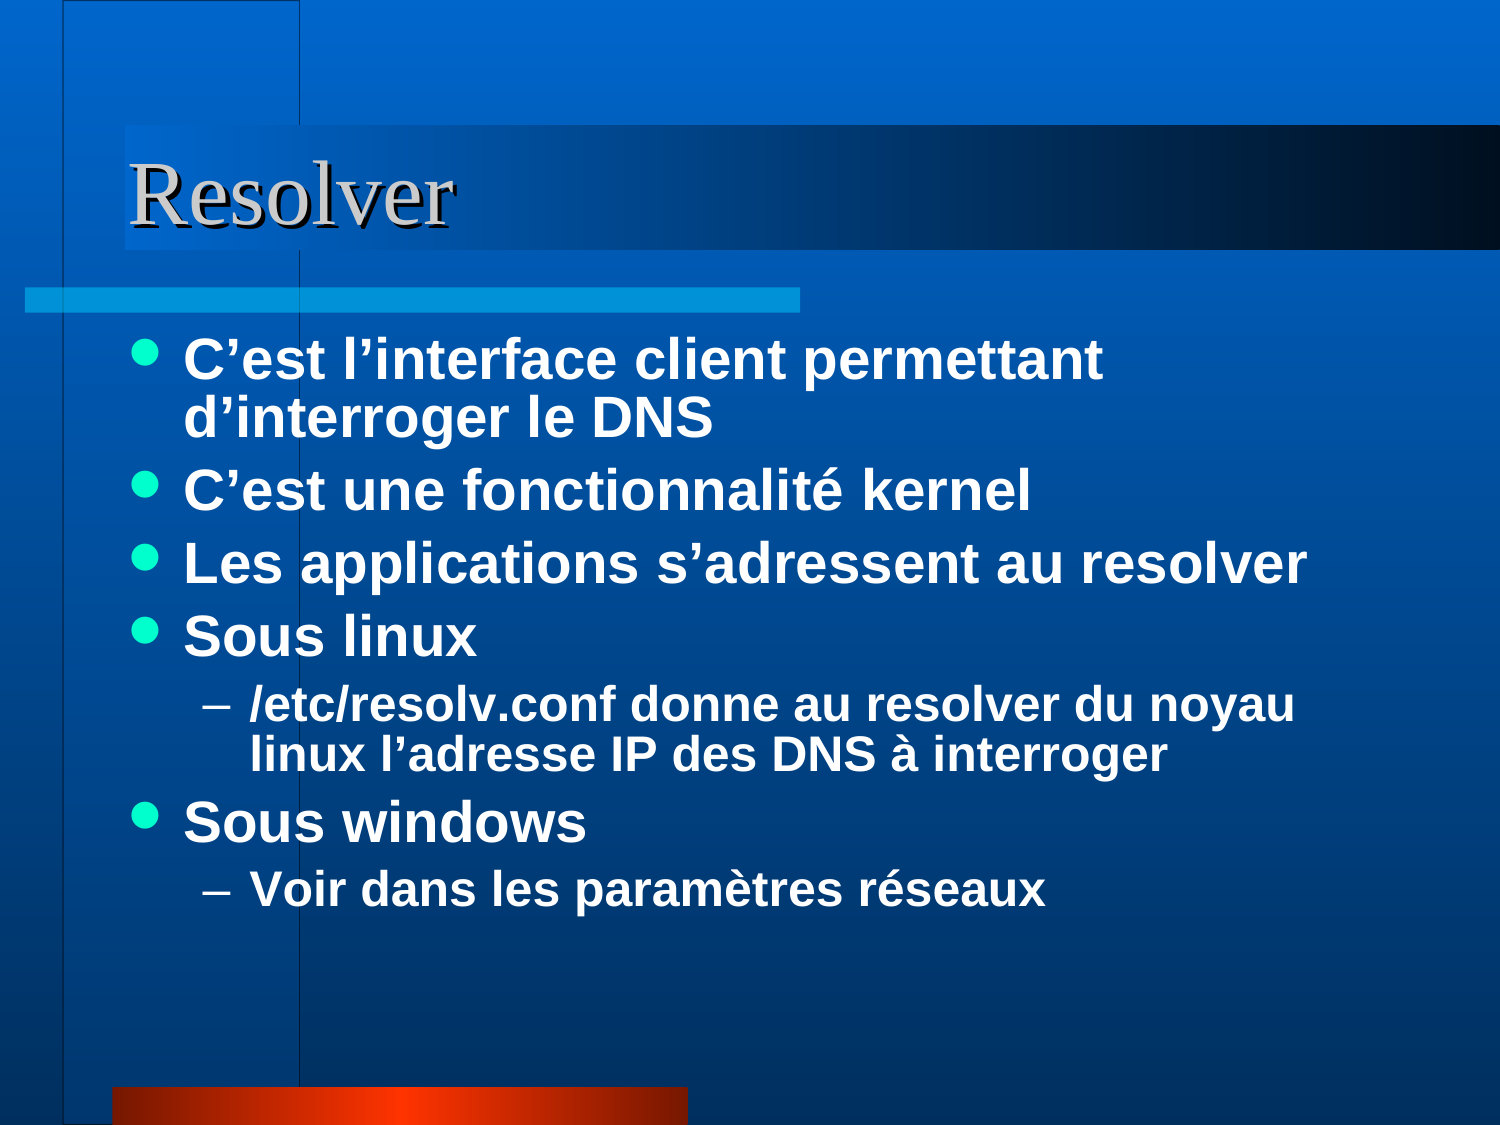

# Resolver
C’est l’interface client permettant d’interroger le DNS
C’est une fonctionnalité kernel
Les applications s’adressent au resolver
Sous linux
/etc/resolv.conf donne au resolver du noyau linux l’adresse IP des DNS à interroger
Sous windows
Voir dans les paramètres réseaux